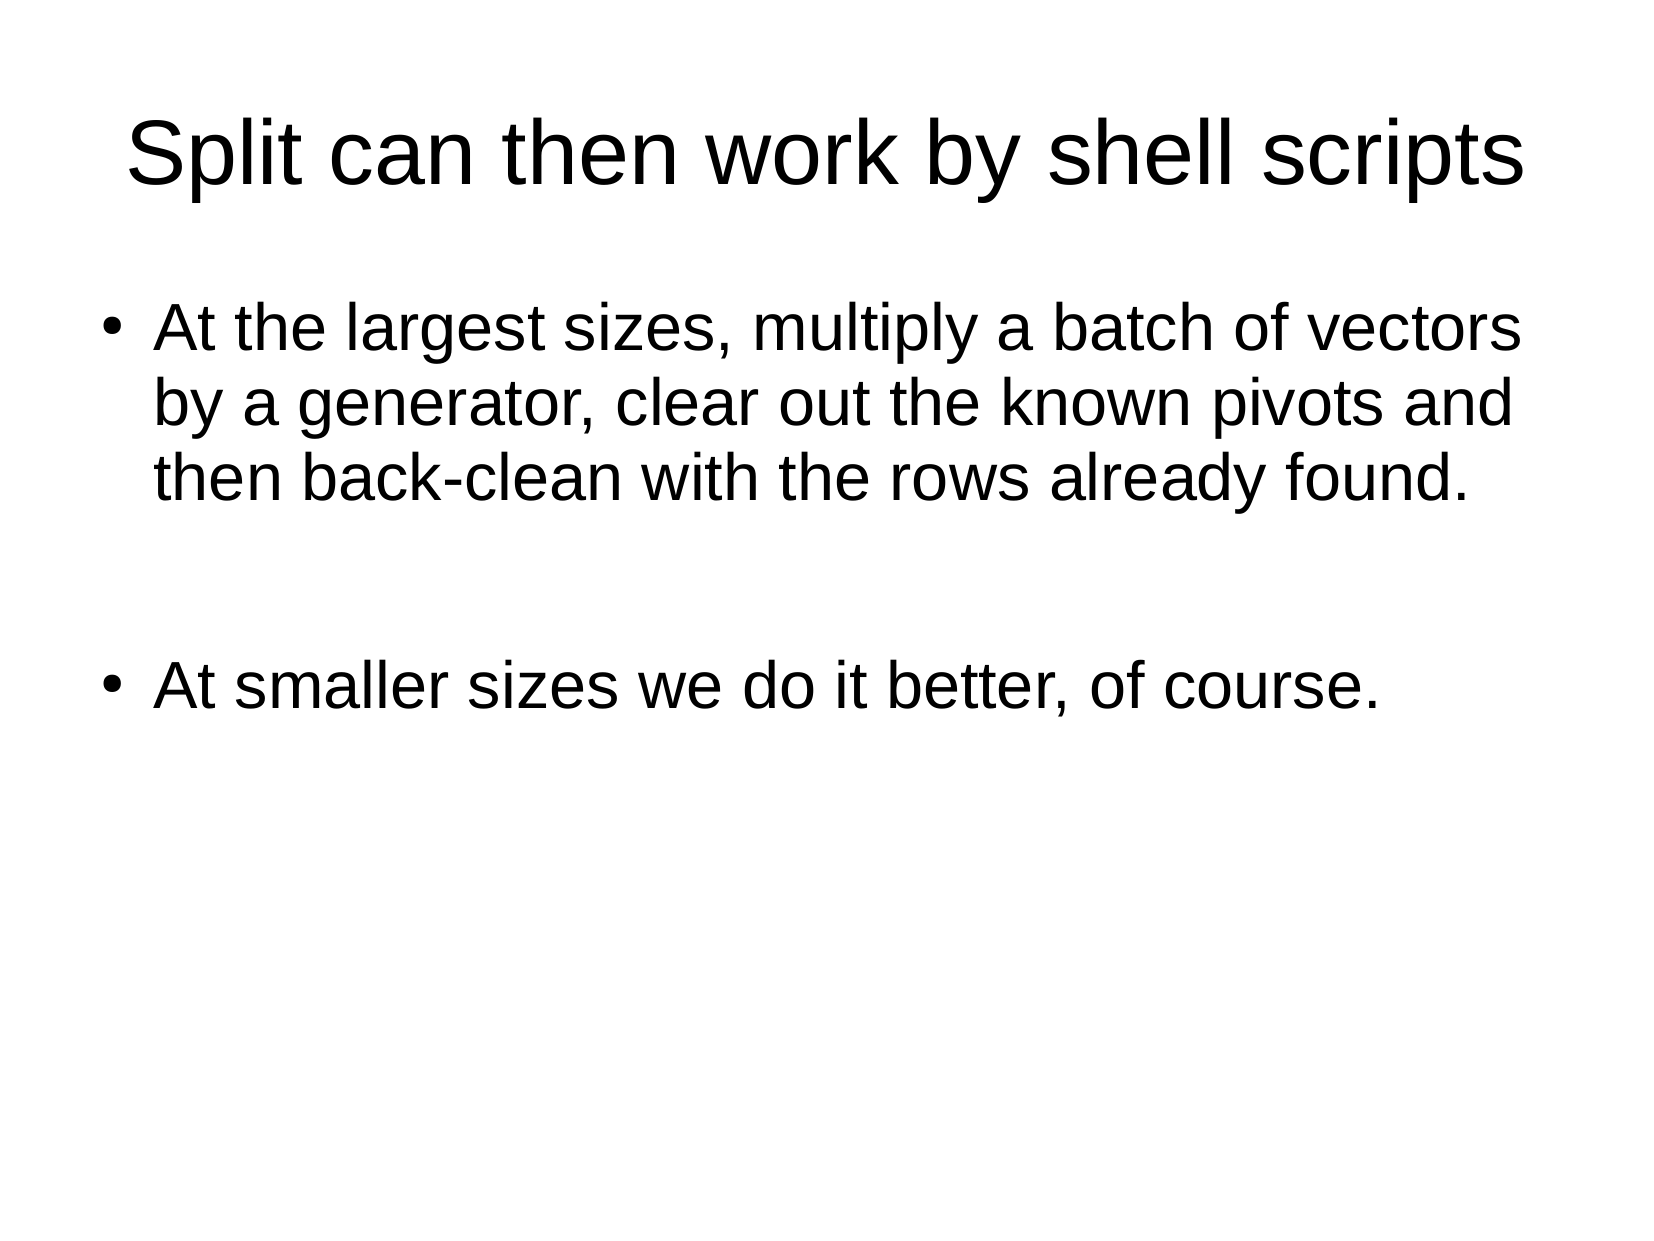

# Split can then work by shell scripts
At the largest sizes, multiply a batch of vectors by a generator, clear out the known pivots and then back-clean with the rows already found.
At smaller sizes we do it better, of course.